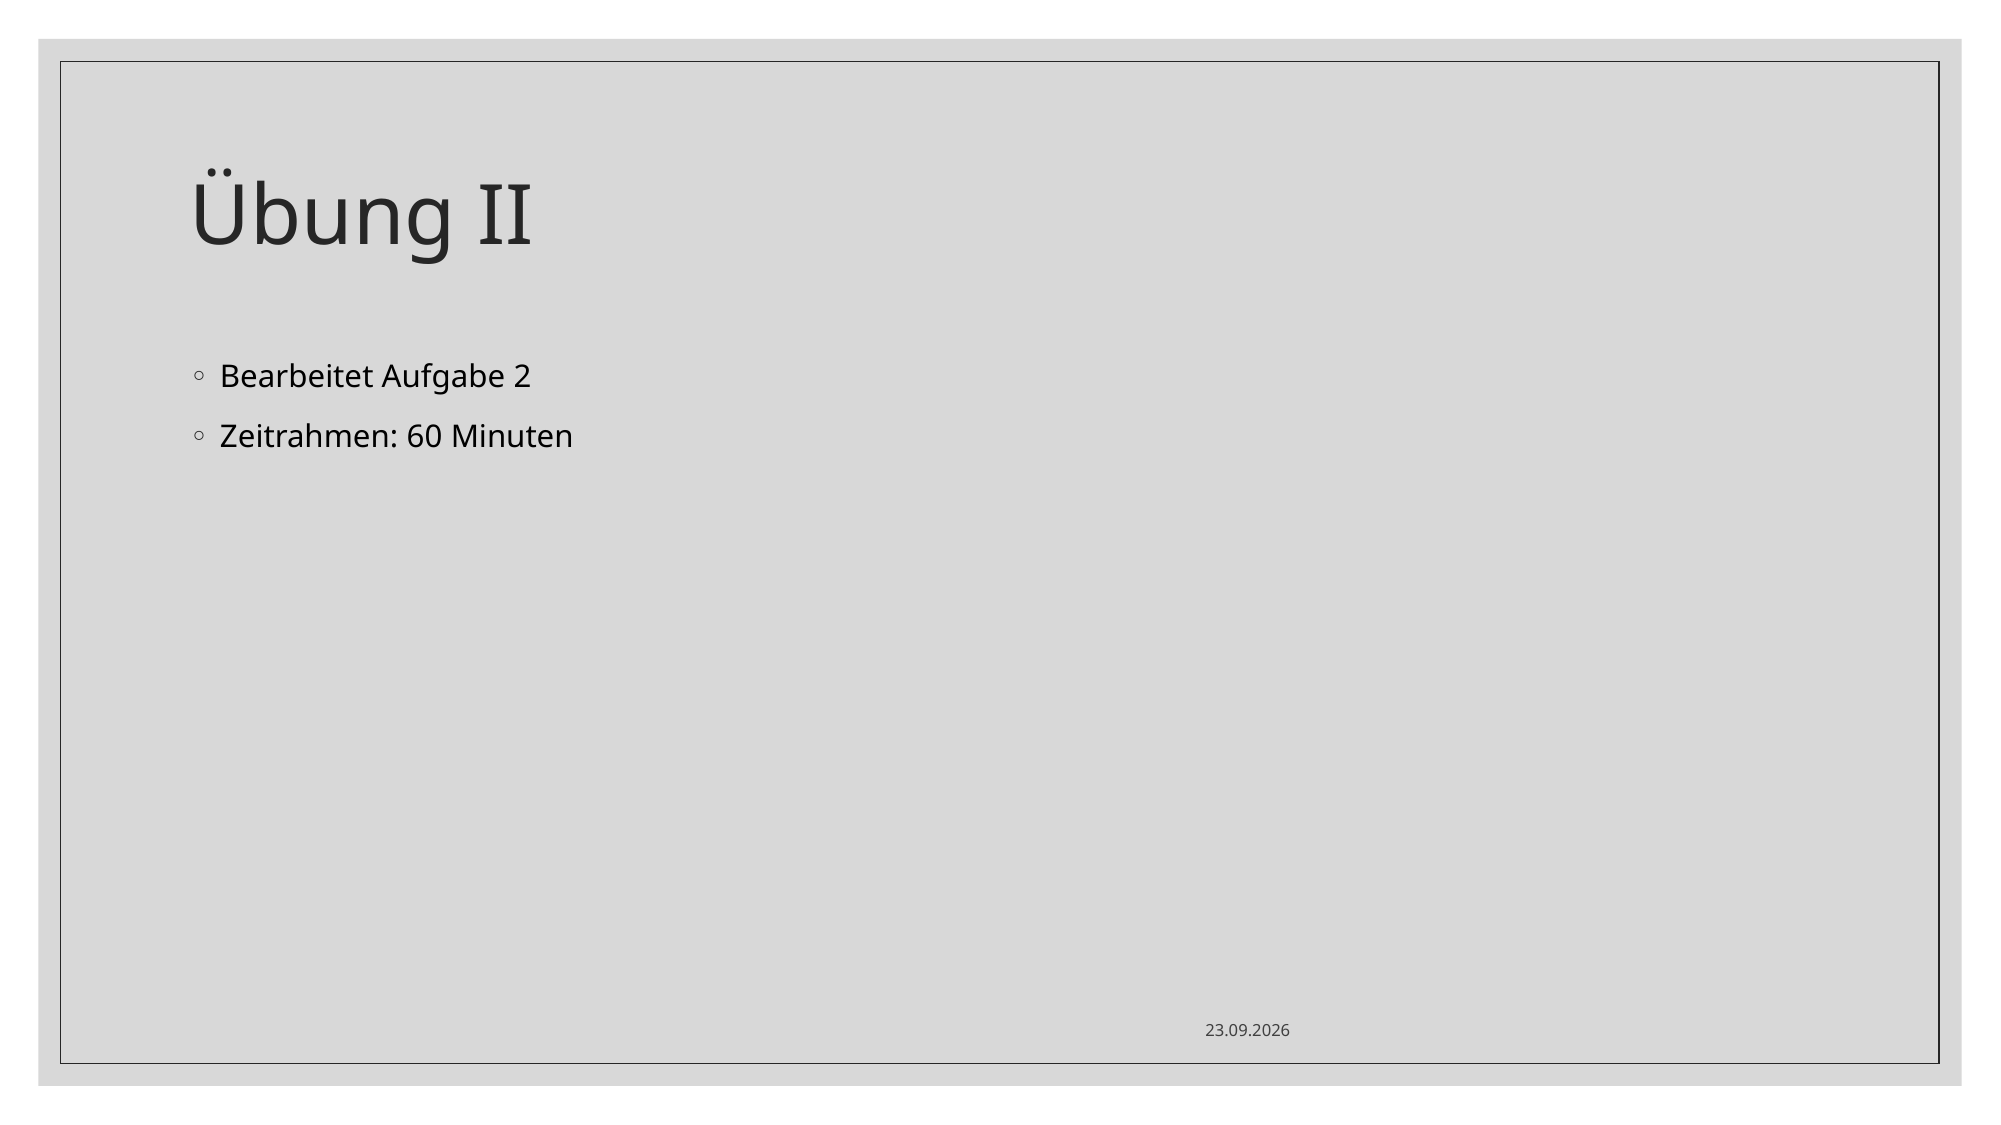

# Übung II
Bearbeitet Aufgabe 2
Zeitrahmen: 60 Minuten